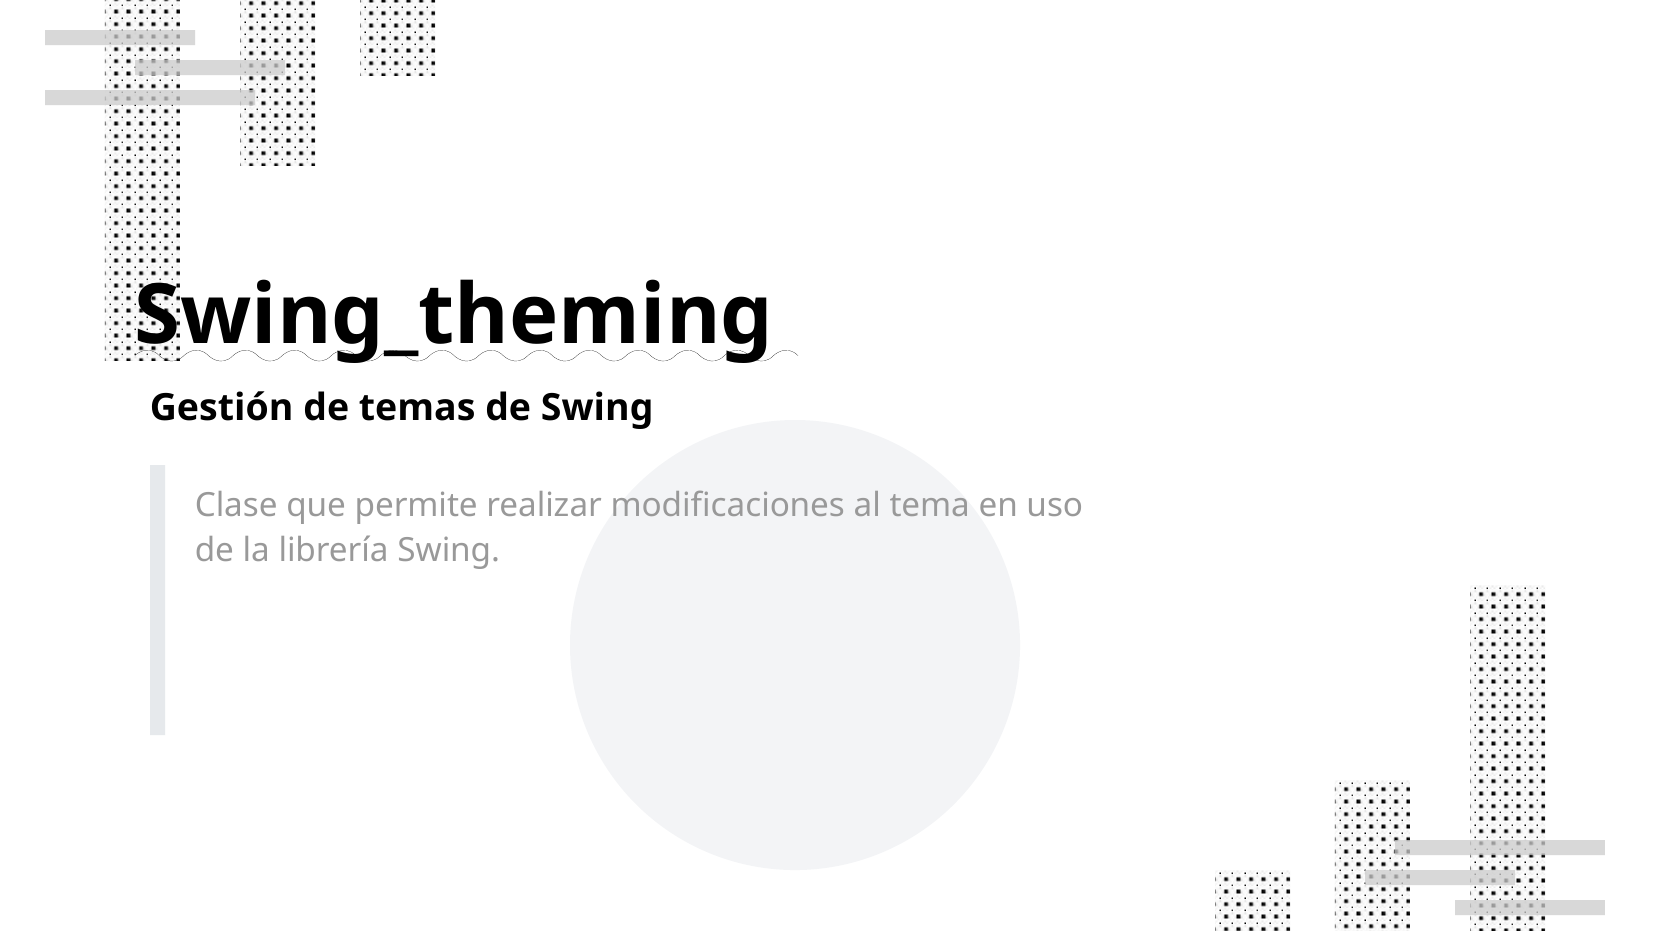

Swing_theming
Gestión de temas de Swing
Clase que permite realizar modificaciones al tema en uso de la librería Swing.